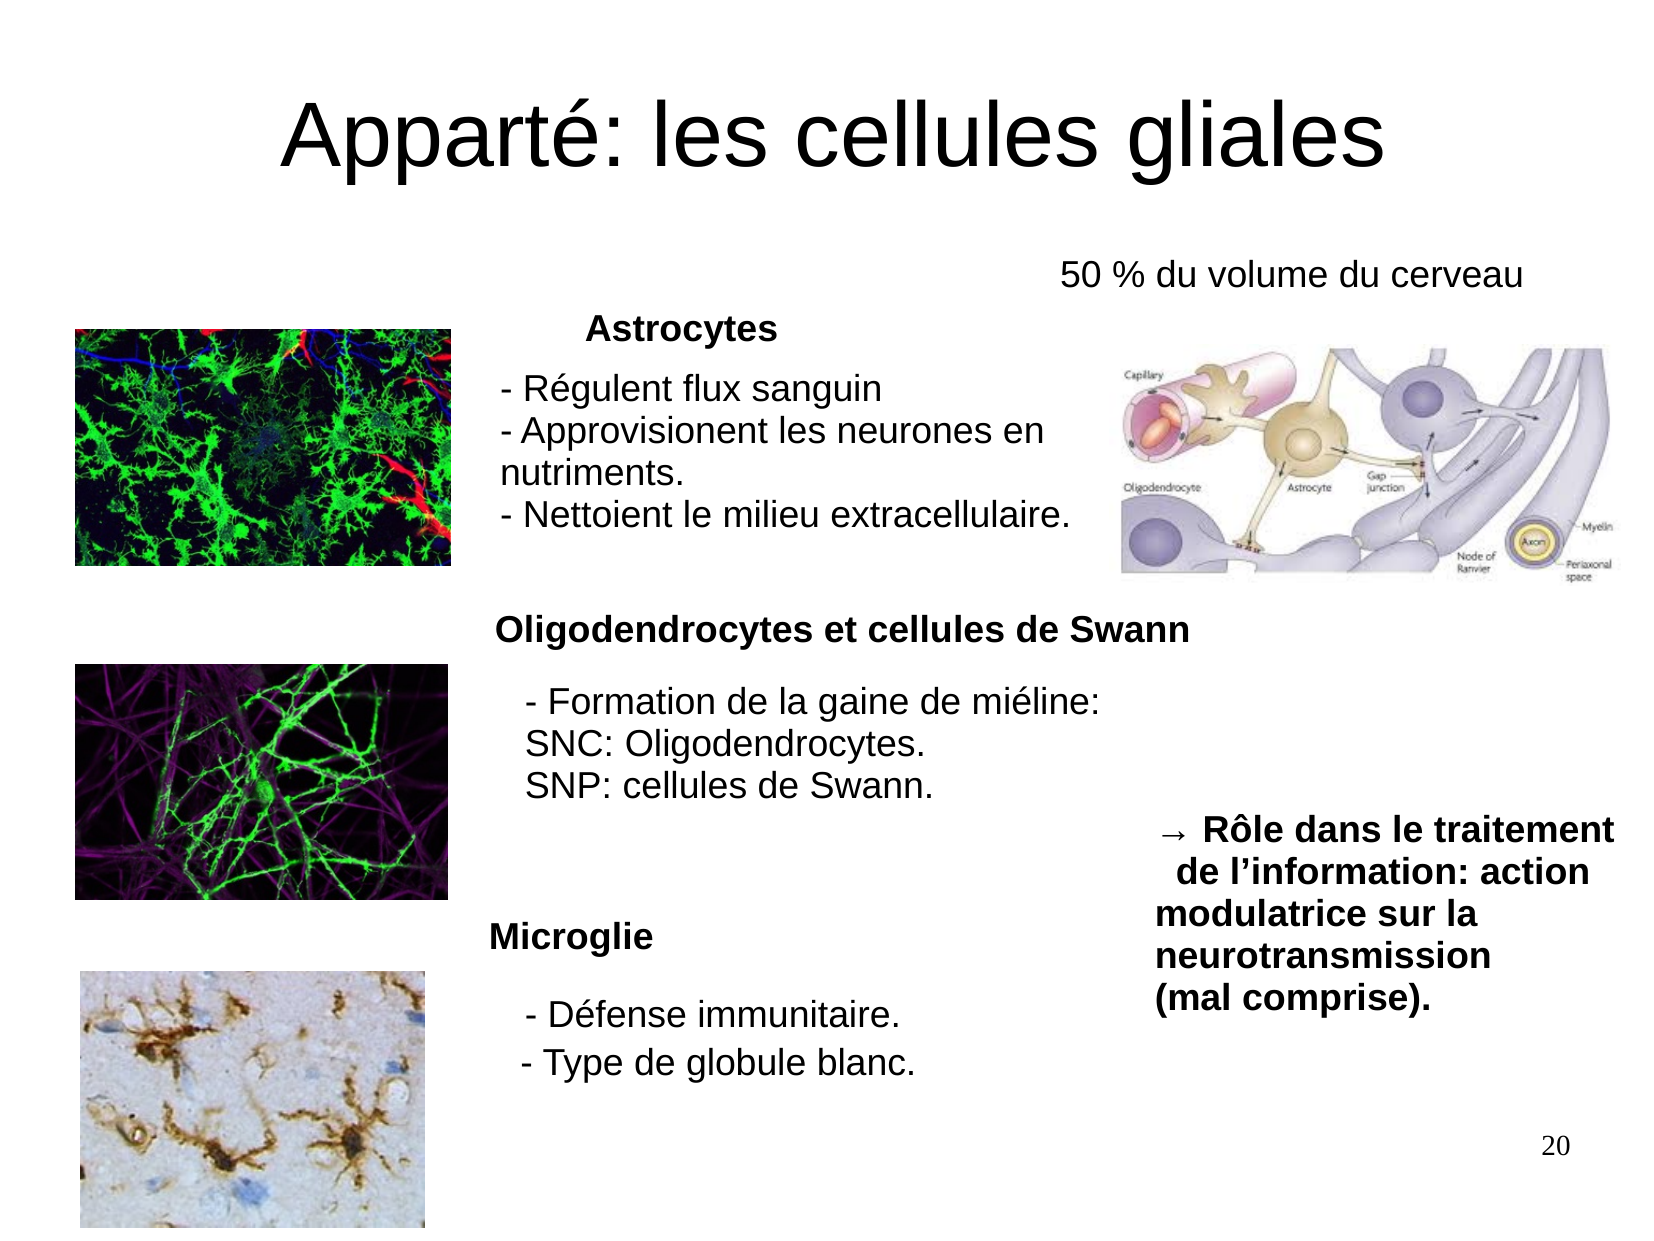

# Apparté: les cellules gliales
 50 % du volume du cerveau
Astrocytes
- Régulent flux sanguin
- Approvisionent les neurones en nutriments.
- Nettoient le milieu extracellulaire.
Oligodendrocytes et cellules de Swann
- Formation de la gaine de miéline:
SNC: Oligodendrocytes.
SNP: cellules de Swann.
→ Rôle dans le traitement
 de l’information: action
modulatrice sur la
neurotransmission
(mal comprise).
Microglie
 - Type de globule blanc.
- Défense immunitaire.
20